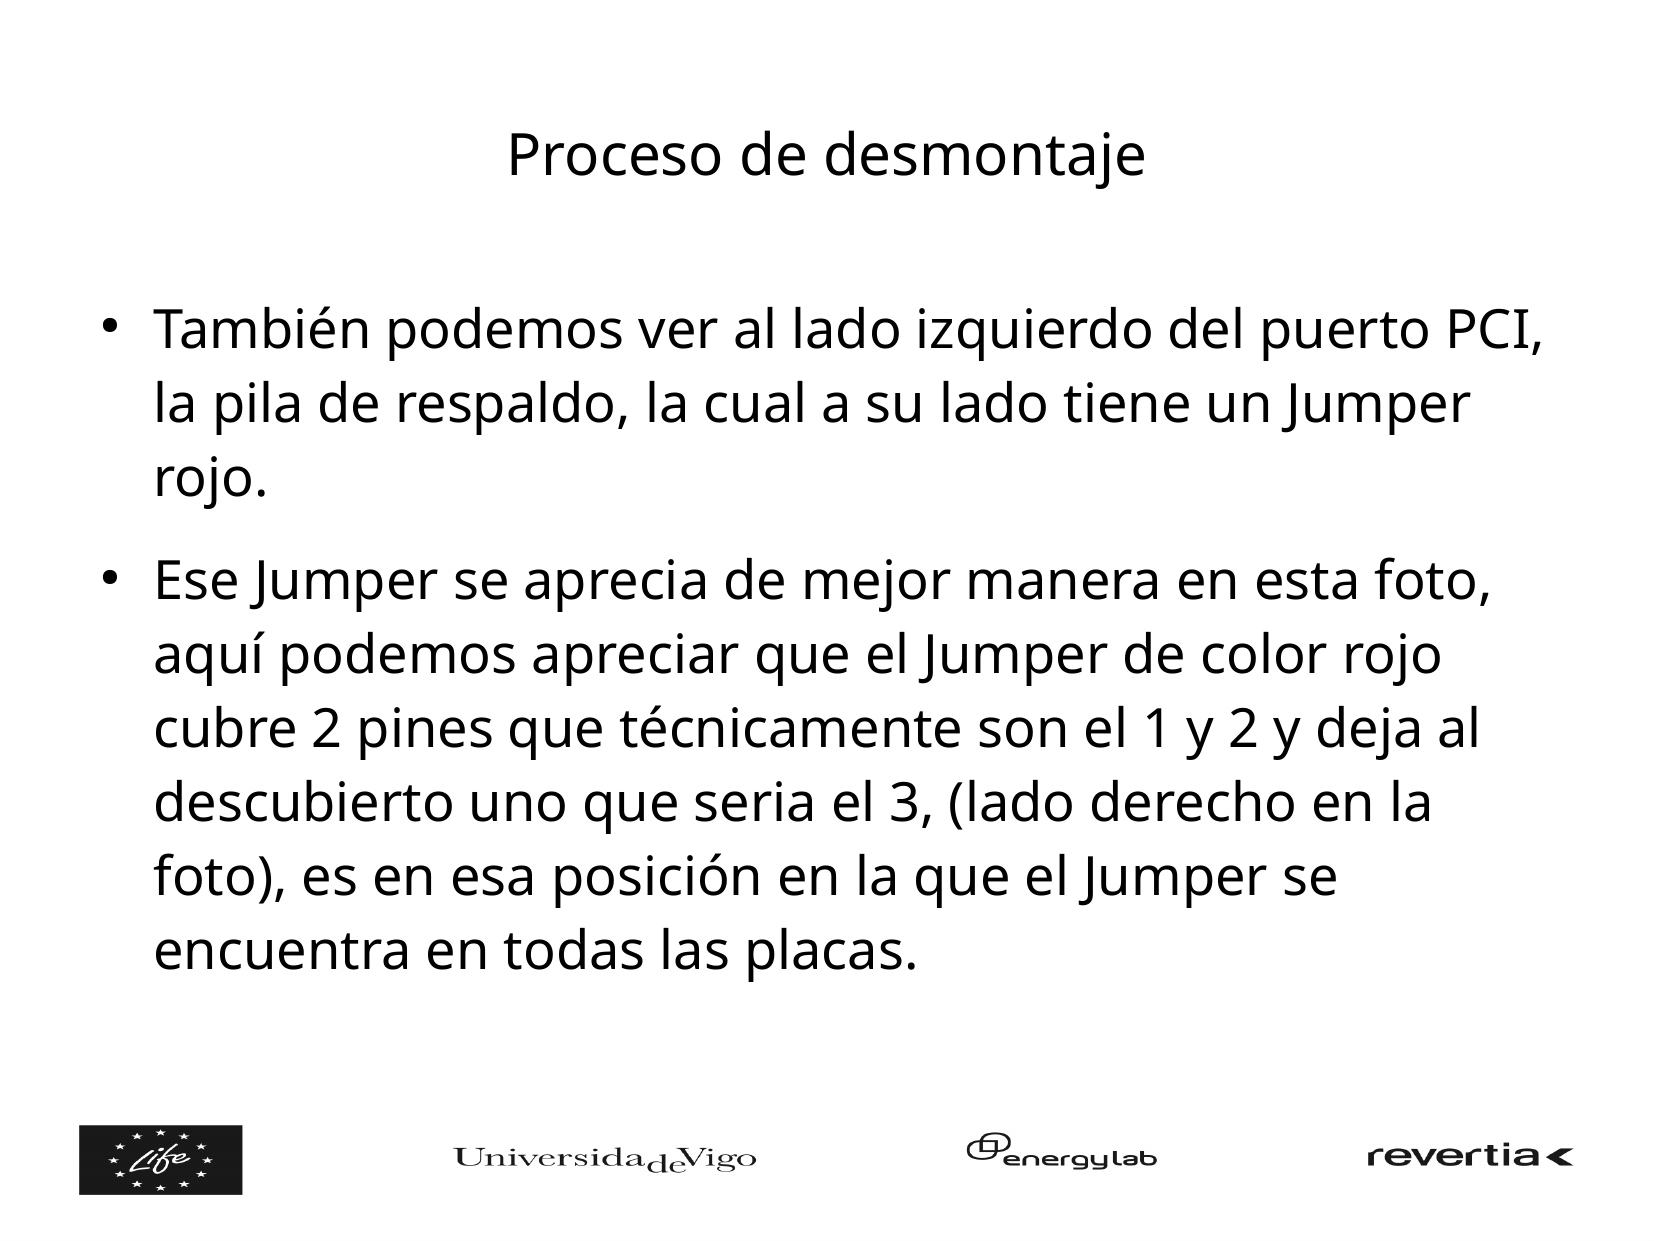

# Proceso de desmontaje
También podemos ver al lado izquierdo del puerto PCI, la pila de respaldo, la cual a su lado tiene un Jumper rojo.
Ese Jumper se aprecia de mejor manera en esta foto, aquí podemos apreciar que el Jumper de color rojo cubre 2 pines que técnicamente son el 1 y 2 y deja al descubierto uno que seria el 3, (lado derecho en la foto), es en esa posición en la que el Jumper se encuentra en todas las placas.